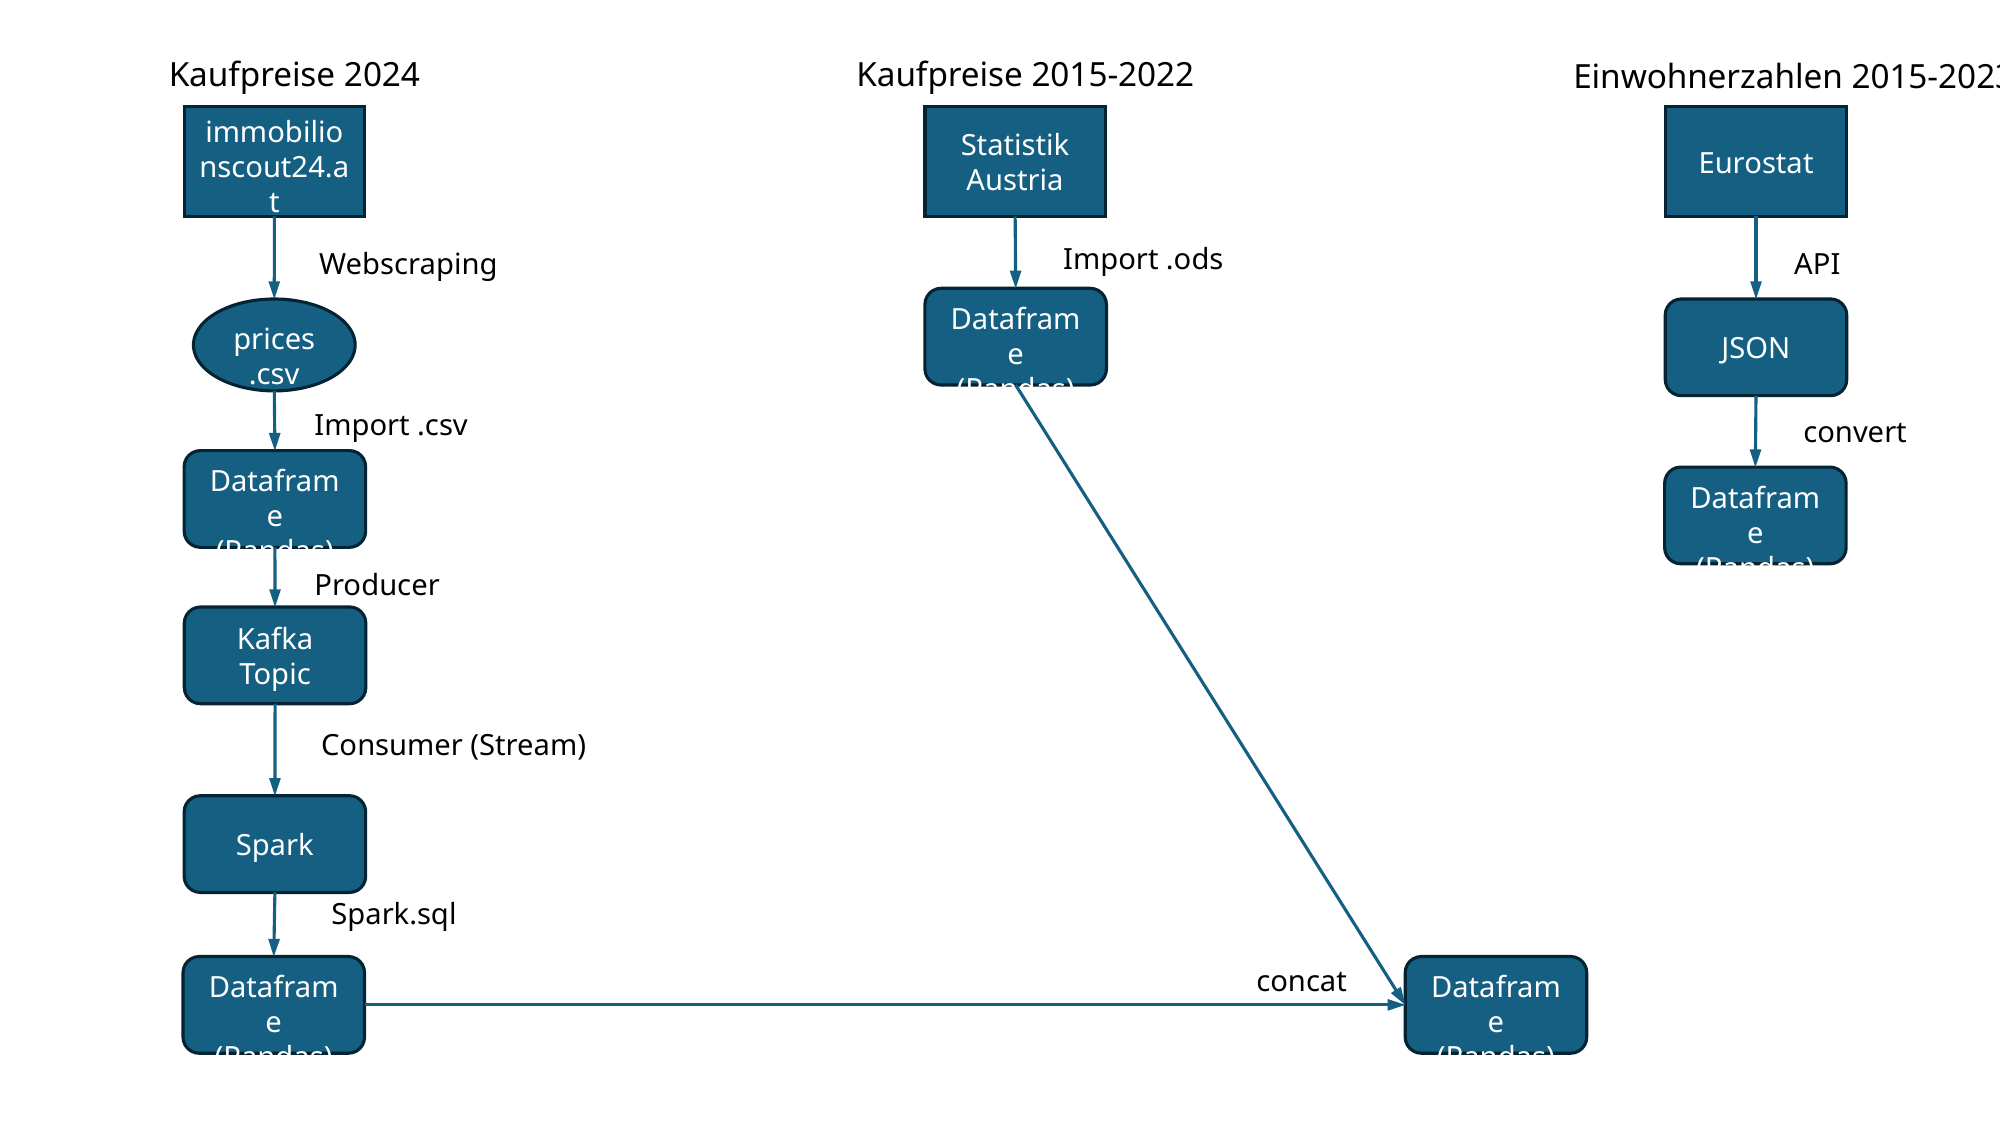

Kaufpreise 2024
Kaufpreise 2015-2022
Einwohnerzahlen 2015-2023
immobilionscout24.at
Statistik Austria
Eurostat
Import .ods
Webscraping
API
Dataframe
(Pandas)
prices.csv
JSON
Import .csv
convert
Dataframe
(Pandas)
Dataframe
(Pandas)
Producer
Kafka Topic
Consumer (Stream)
Spark
Spark.sql
concat
Dataframe (Pandas)
Dataframe
(Pandas)